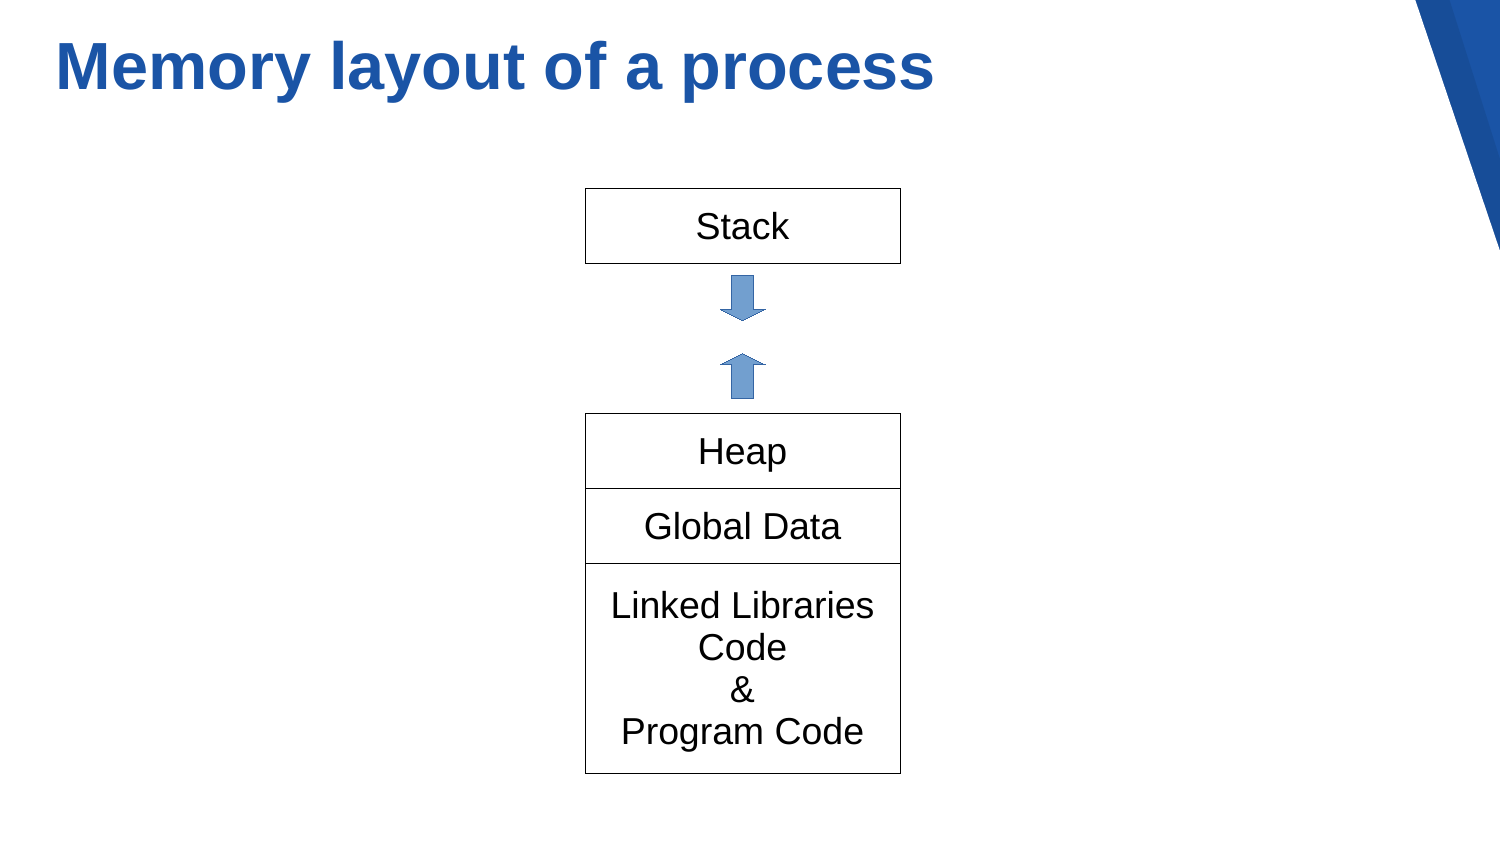

# Memory layout of a process
Stack
Heap
Global Data
Linked Libraries
Code
&
Program Code